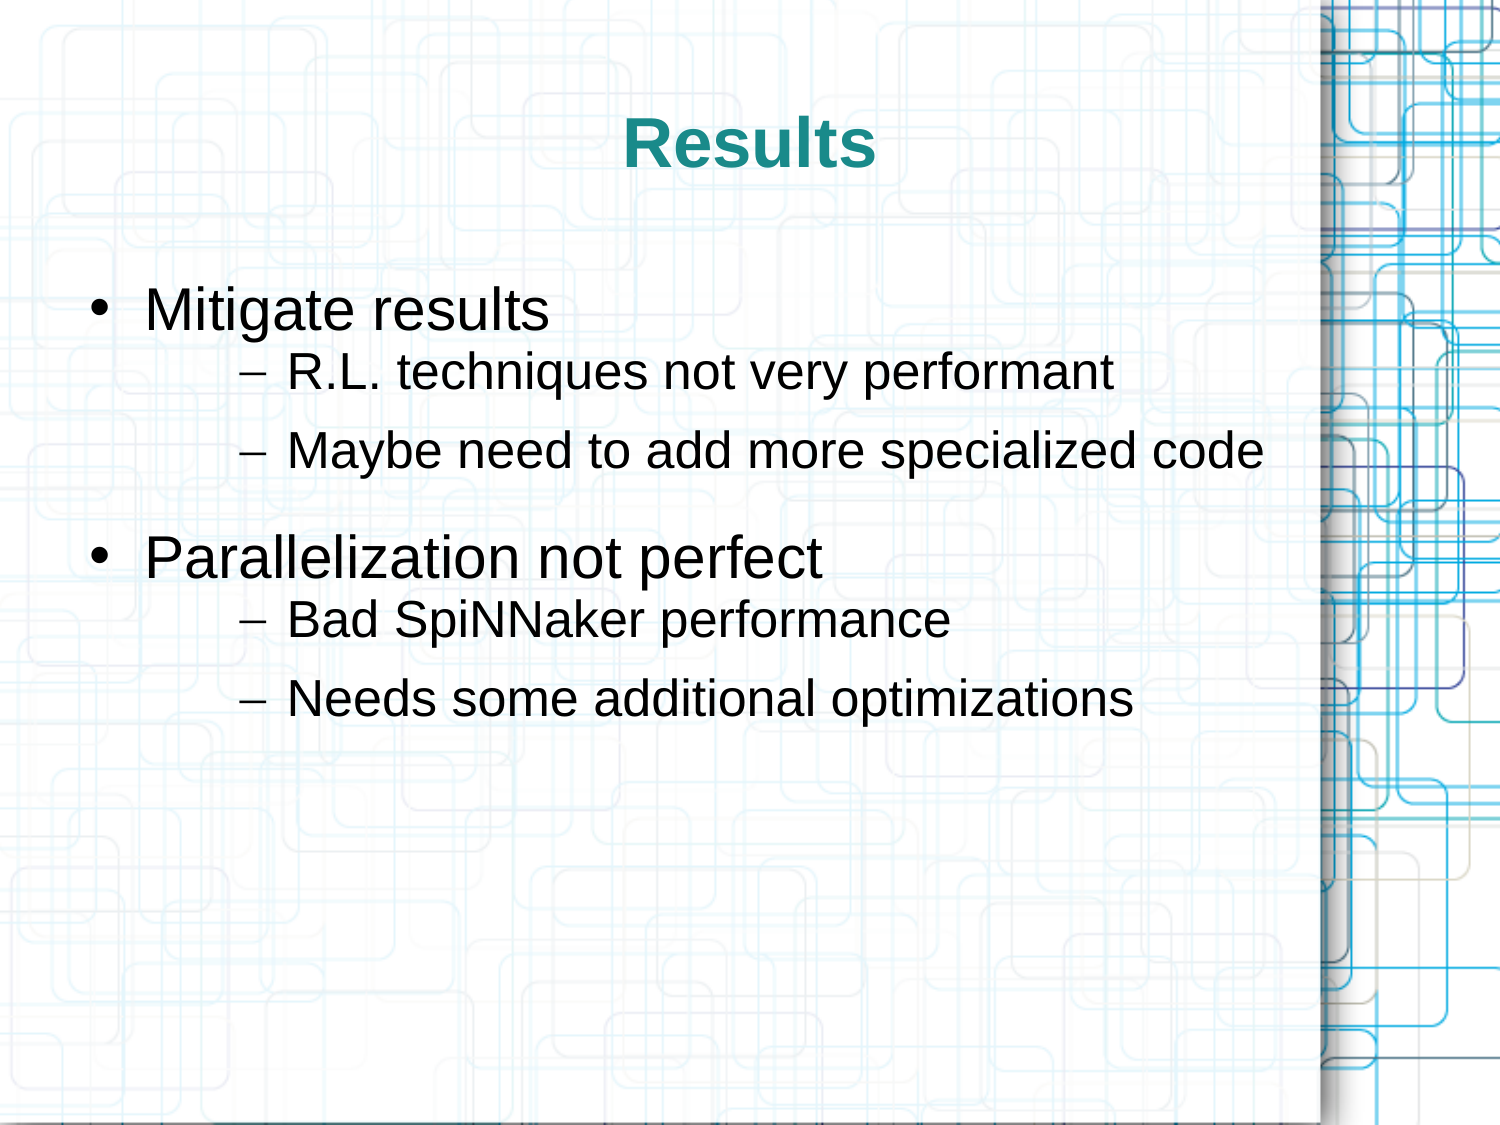

# Results
Mitigate results
R.L. techniques not very performant
Maybe need to add more specialized code
Parallelization not perfect
Bad SpiNNaker performance
Needs some additional optimizations